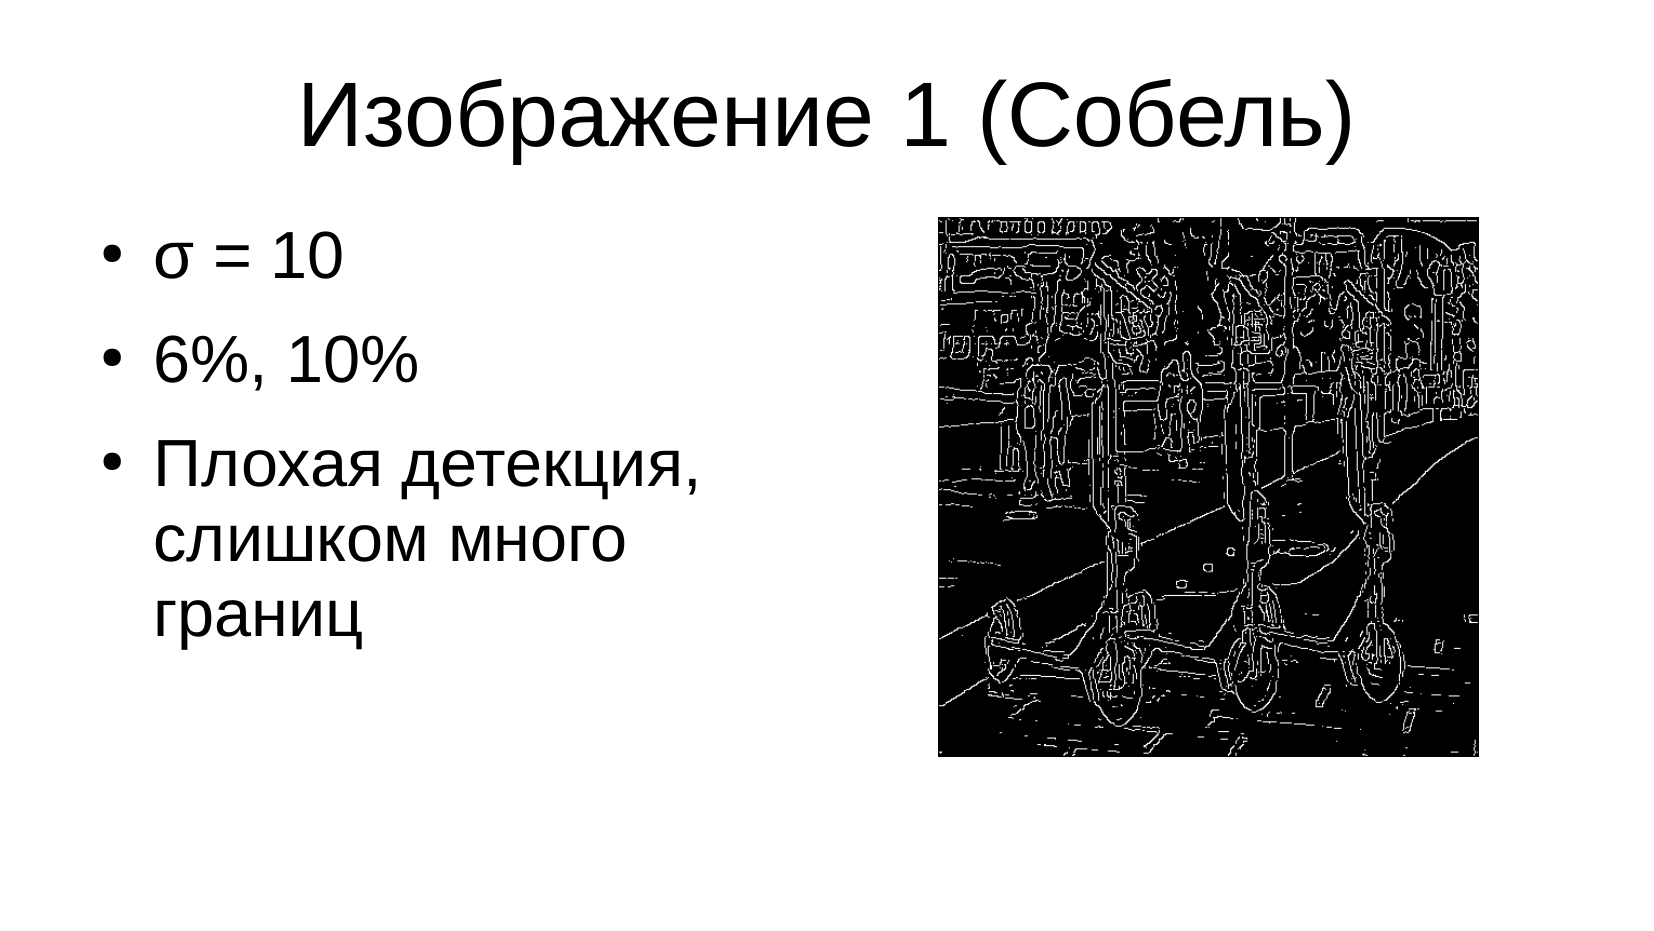

# Изображение 1 (Собель)
σ = 10
6%, 10%
Плохая детекция, слишком много границ